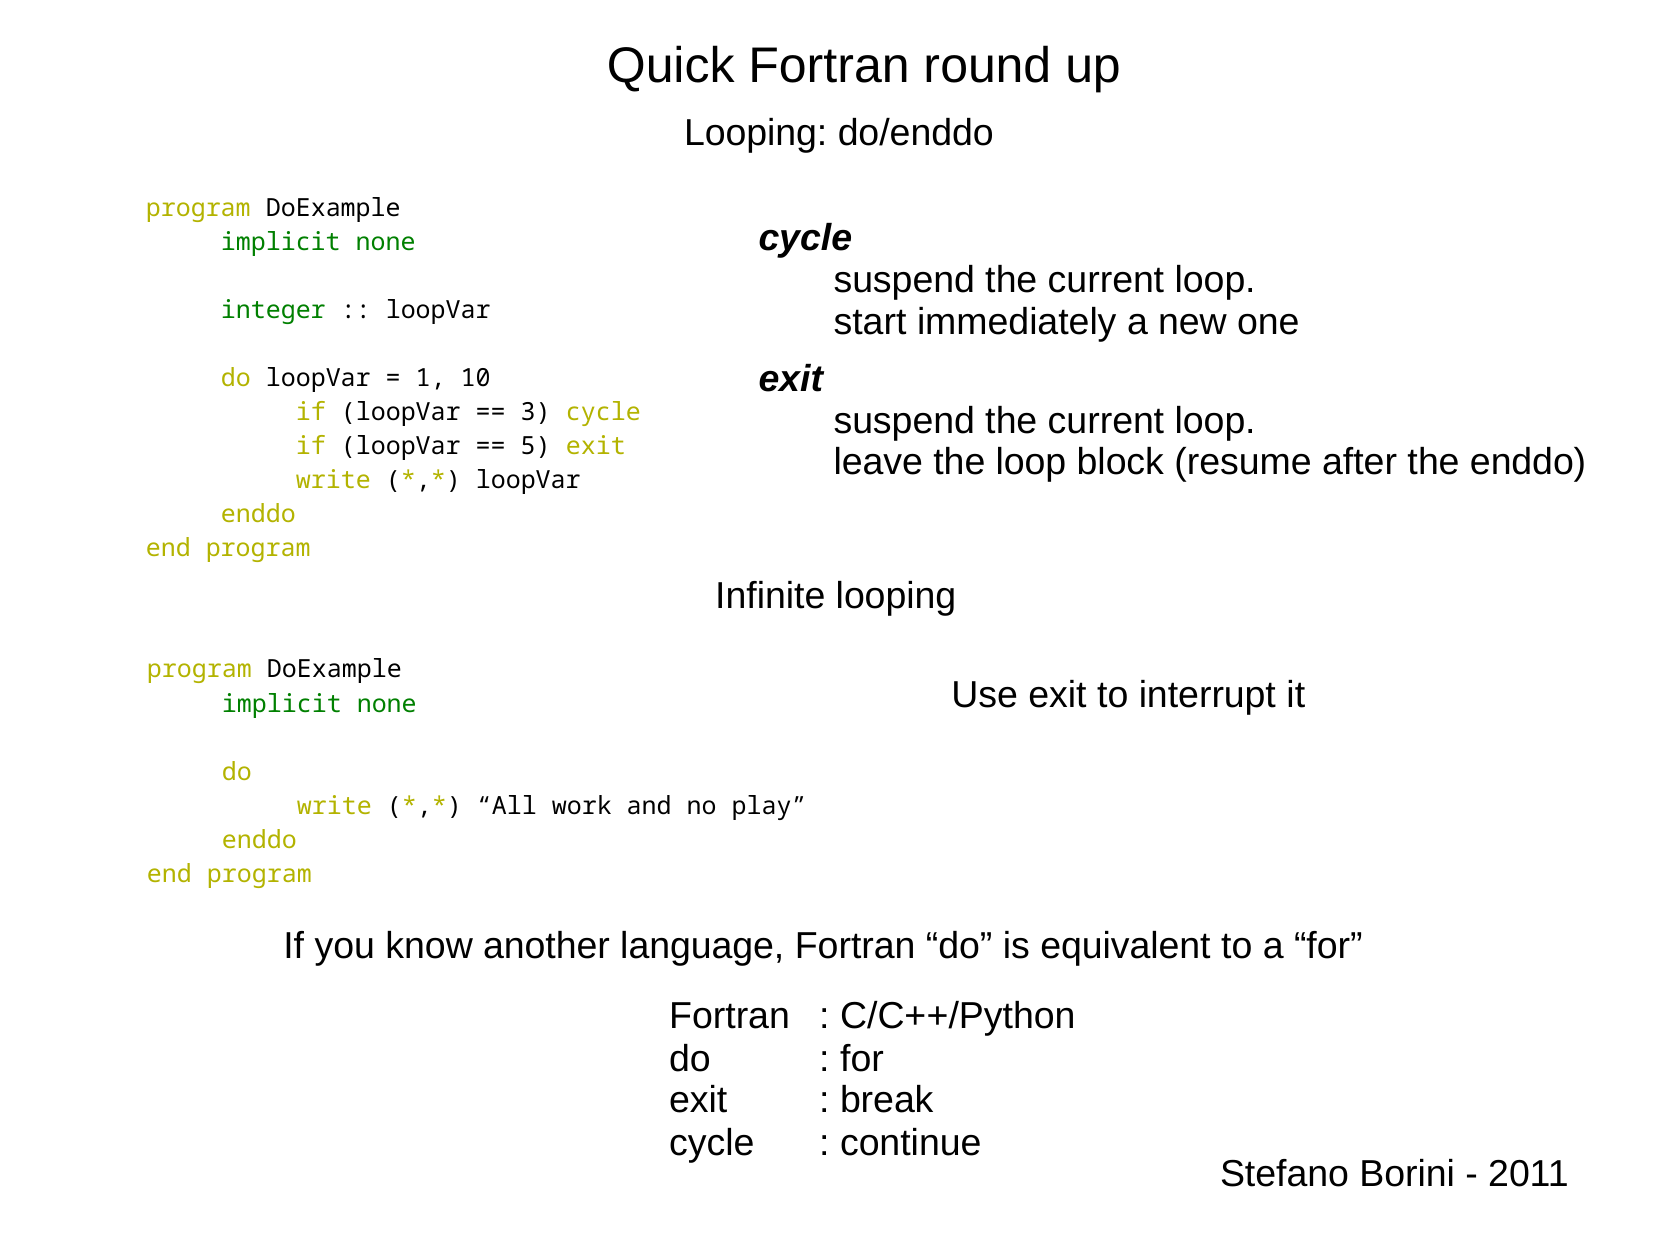

Looping: do/enddo
program DoExample
	implicit none
	integer :: loopVar
 do loopVar = 1, 10
		if (loopVar == 3) cycle
		if (loopVar == 5) exit
	 write (*,*) loopVar
	enddo
end program
cycle
	suspend the current loop.
	start immediately a new one
exit
	suspend the current loop.
	leave the loop block (resume after the enddo)
Infinite looping
program DoExample
	implicit none
 do
		write (*,*) “All work and no play”
	enddo
end program
Use exit to interrupt it
If you know another language, Fortran “do” is equivalent to a “for”
Fortran	: C/C++/Python
do 		: for
exit 		: break
cycle 	: continue